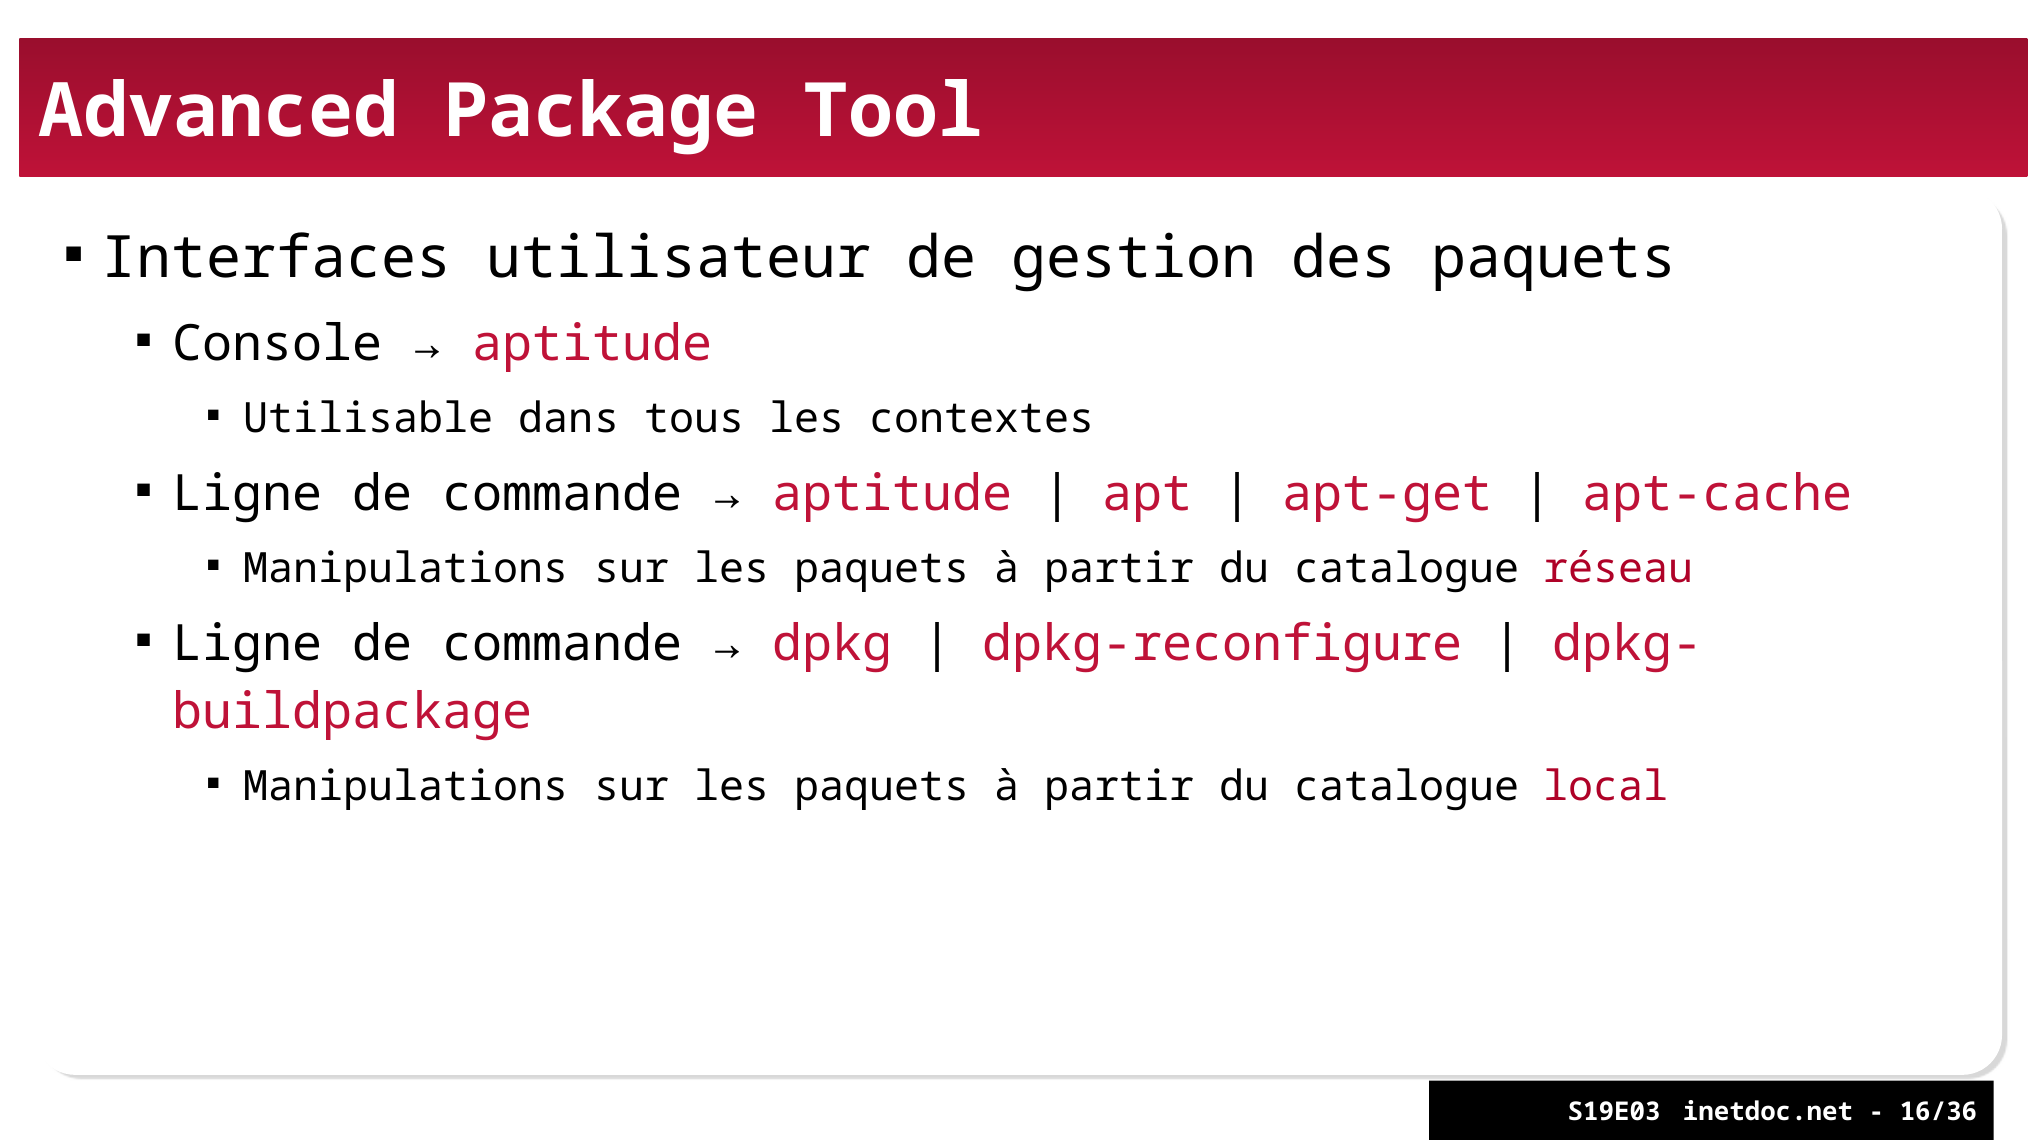

Advanced Package Tool
Interfaces utilisateur de gestion des paquets
Console → aptitude
Utilisable dans tous les contextes
Ligne de commande → aptitude | apt | apt-get | apt-cache
Manipulations sur les paquets à partir du catalogue réseau
Ligne de commande → dpkg | dpkg-reconfigure | dpkg-buildpackage
Manipulations sur les paquets à partir du catalogue local
S19E03	inetdoc.net - /36